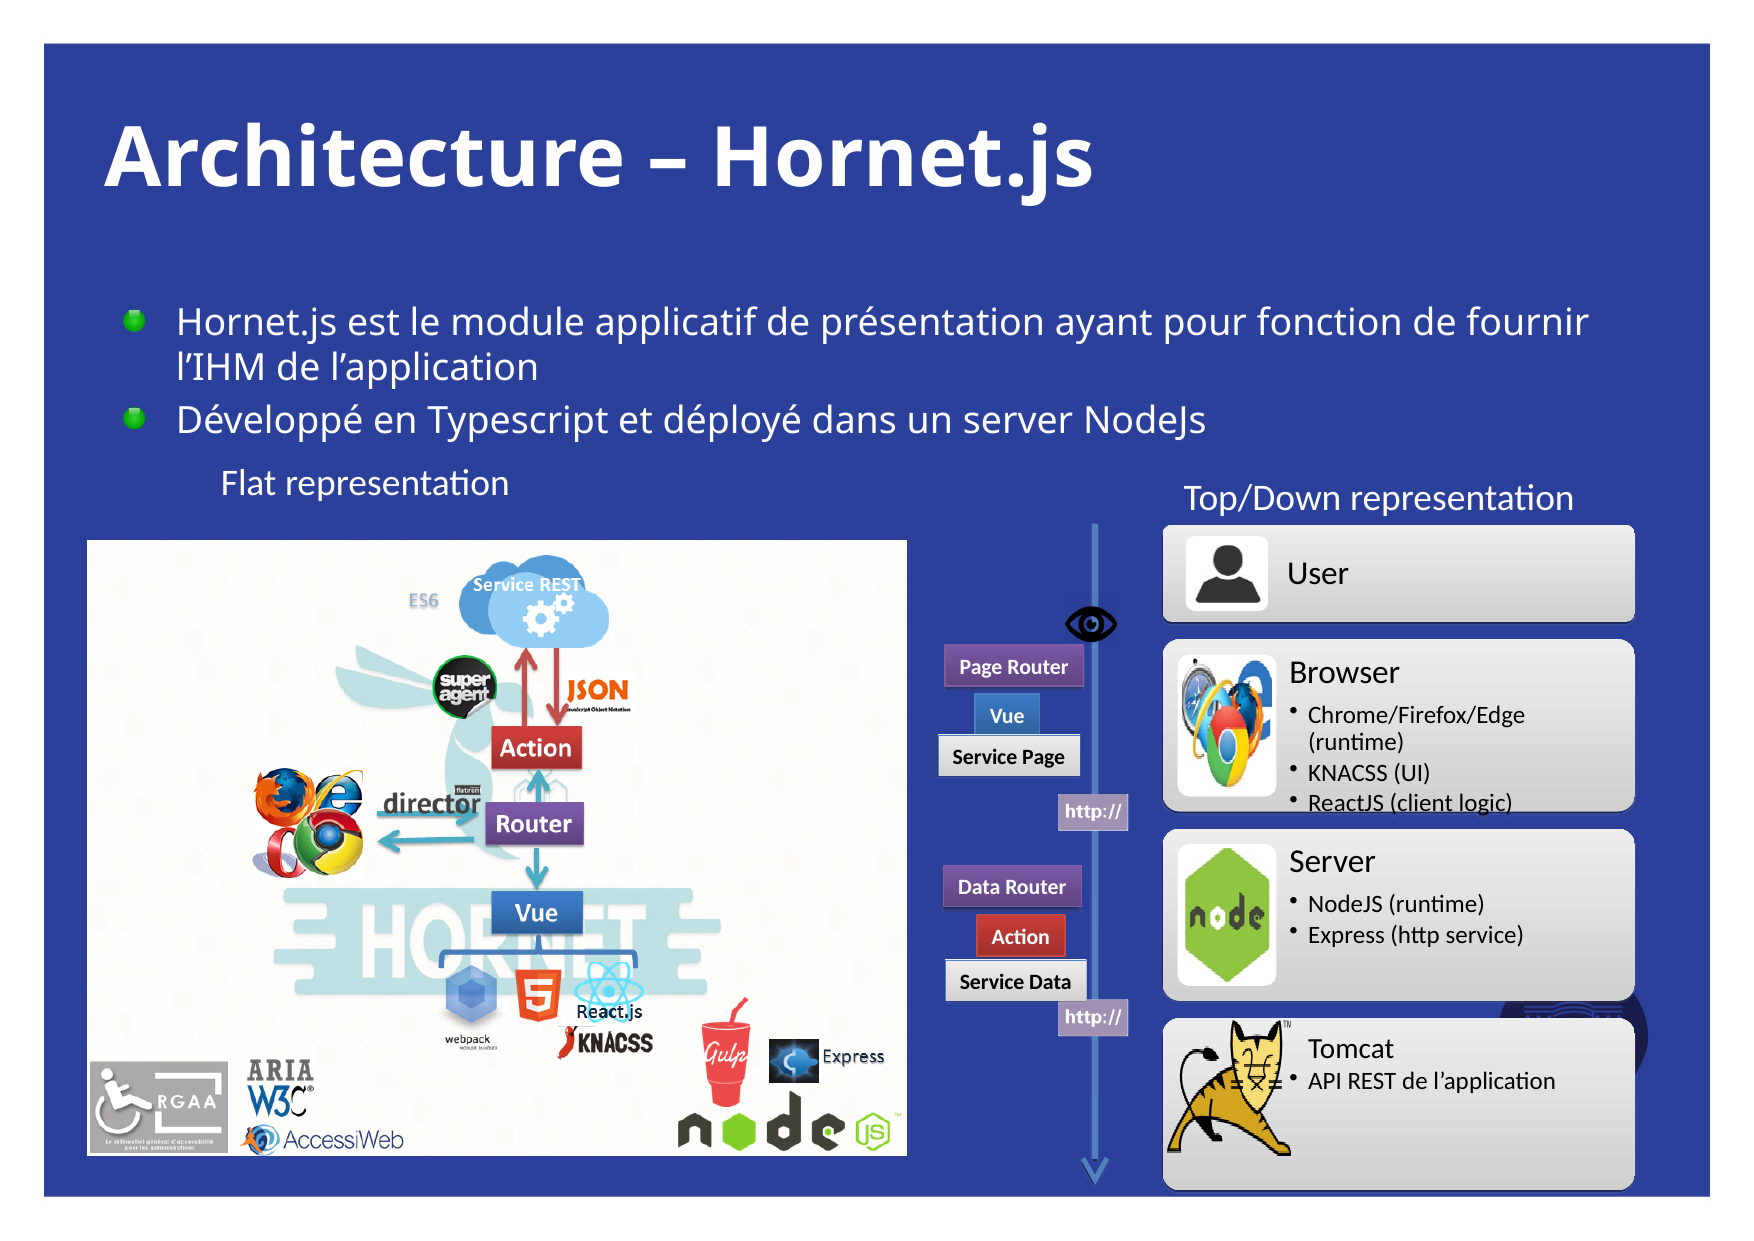

# Architecture – Hornet.js
Hornet.js est le module applicatif de présentation ayant pour fonction de fournir l’IHM de l’application
Développé en Typescript et déployé dans un server NodeJs
Flat representation
Top/Down representation
User
Browser
Chrome/Firefox/Edge (runtime)
KNACSS (UI)
ReactJS (client logic)
Server
NodeJS (runtime)
Express (http service)
Tomcat
API REST de l’application
Page Router
Vue
Service Page
Data Router
Action
Service Data